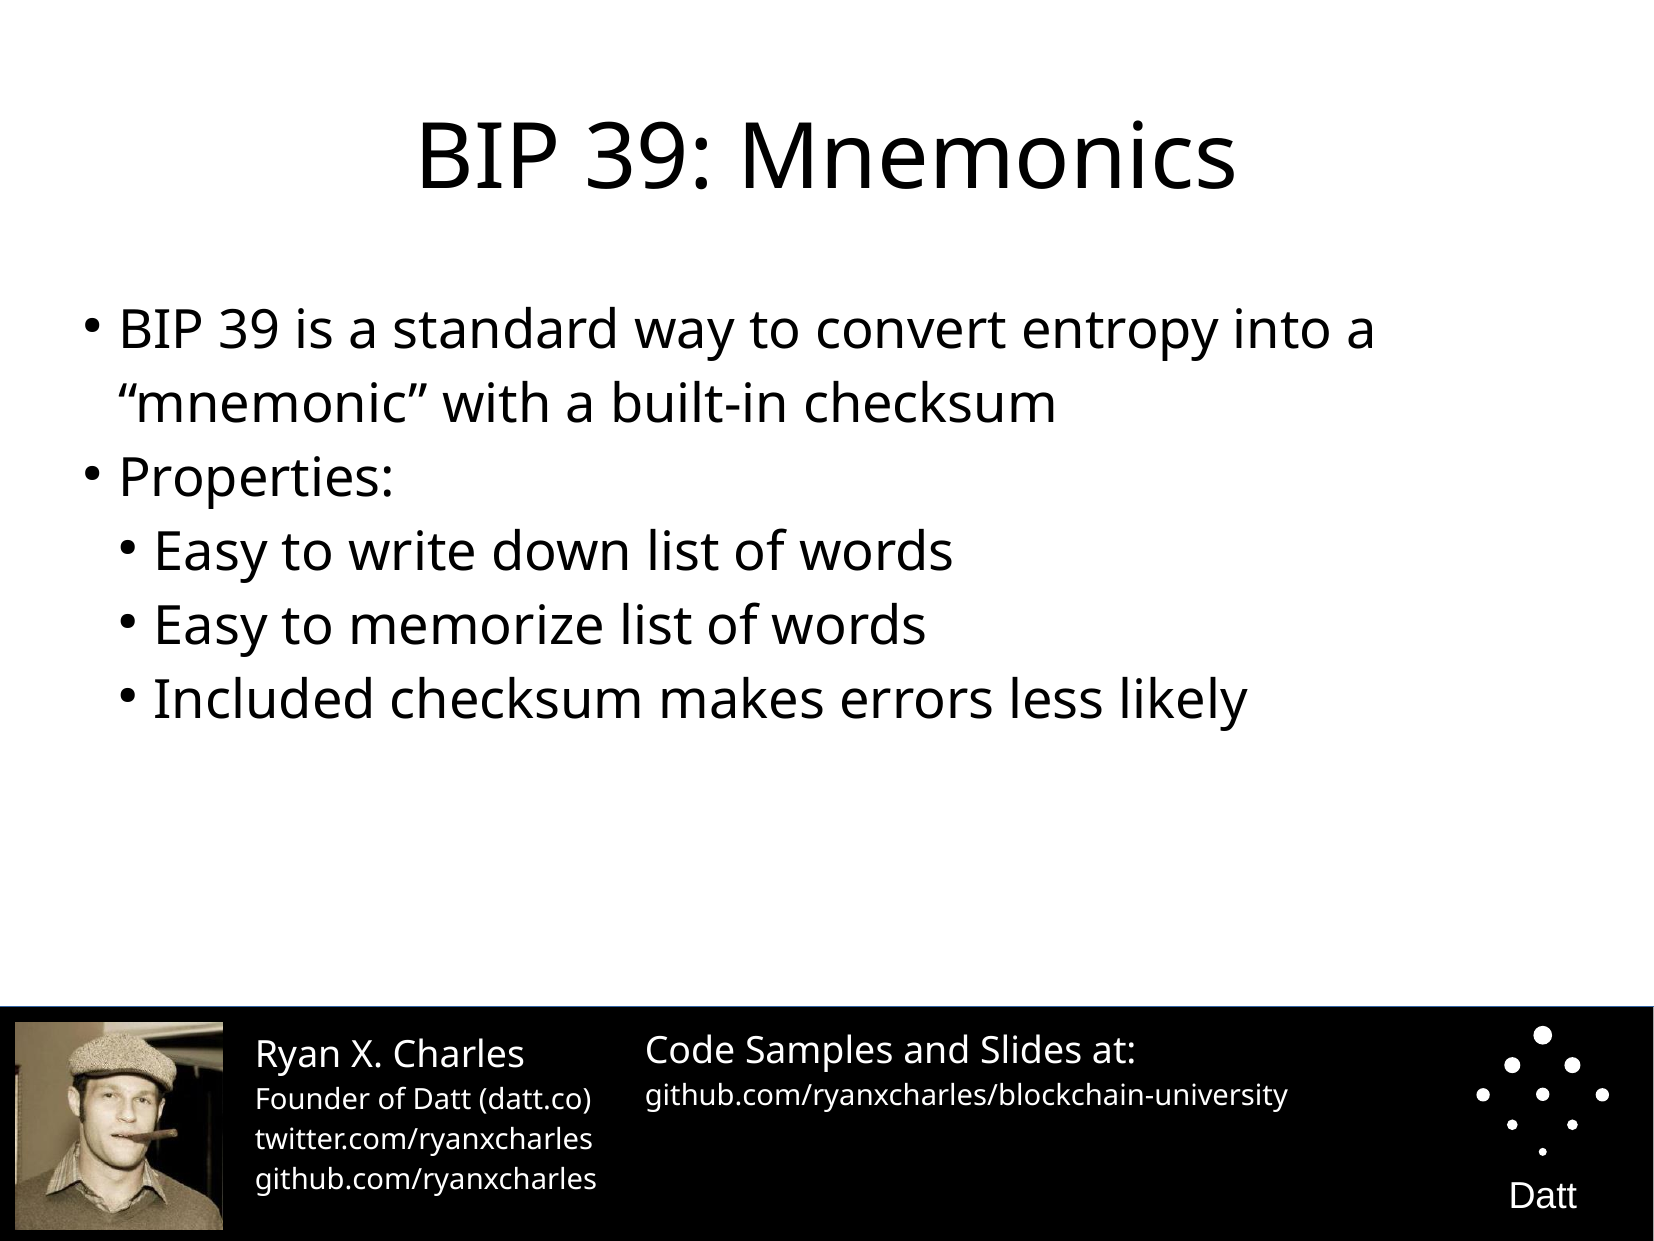

BIP 39: Mnemonics
# BIP 39 is a standard way to convert entropy into a “mnemonic” with a built-in checksum
Properties:
Easy to write down list of words
Easy to memorize list of words
Included checksum makes errors less likely
Code Samples and Slides at:
github.com/ryanxcharles/blockchain-university
Ryan X. Charles
Founder of Datt (datt.co)
twitter.com/ryanxcharles
github.com/ryanxcharles
Datt